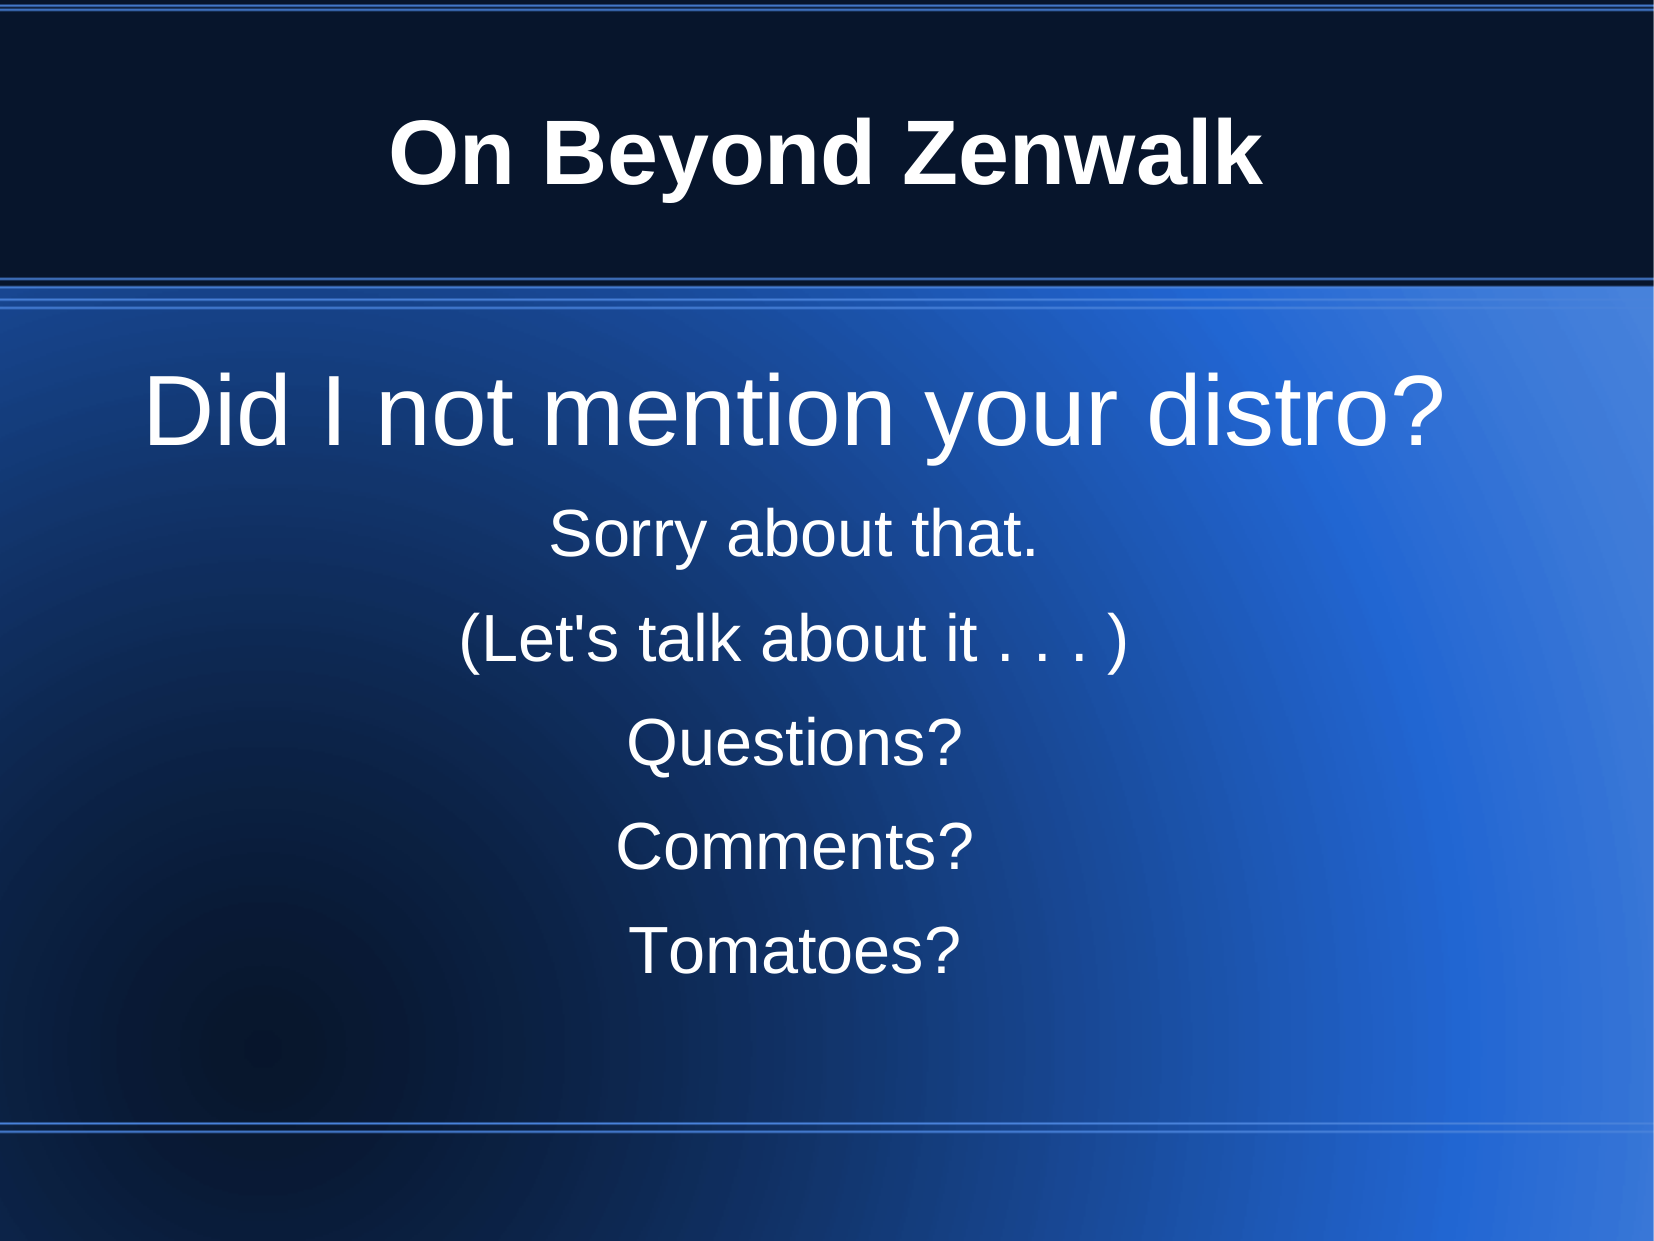

# On Beyond Zenwalk
Did I not mention your distro?
Sorry about that.
(Let's talk about it . . . )
Questions?
Comments?
Tomatoes?